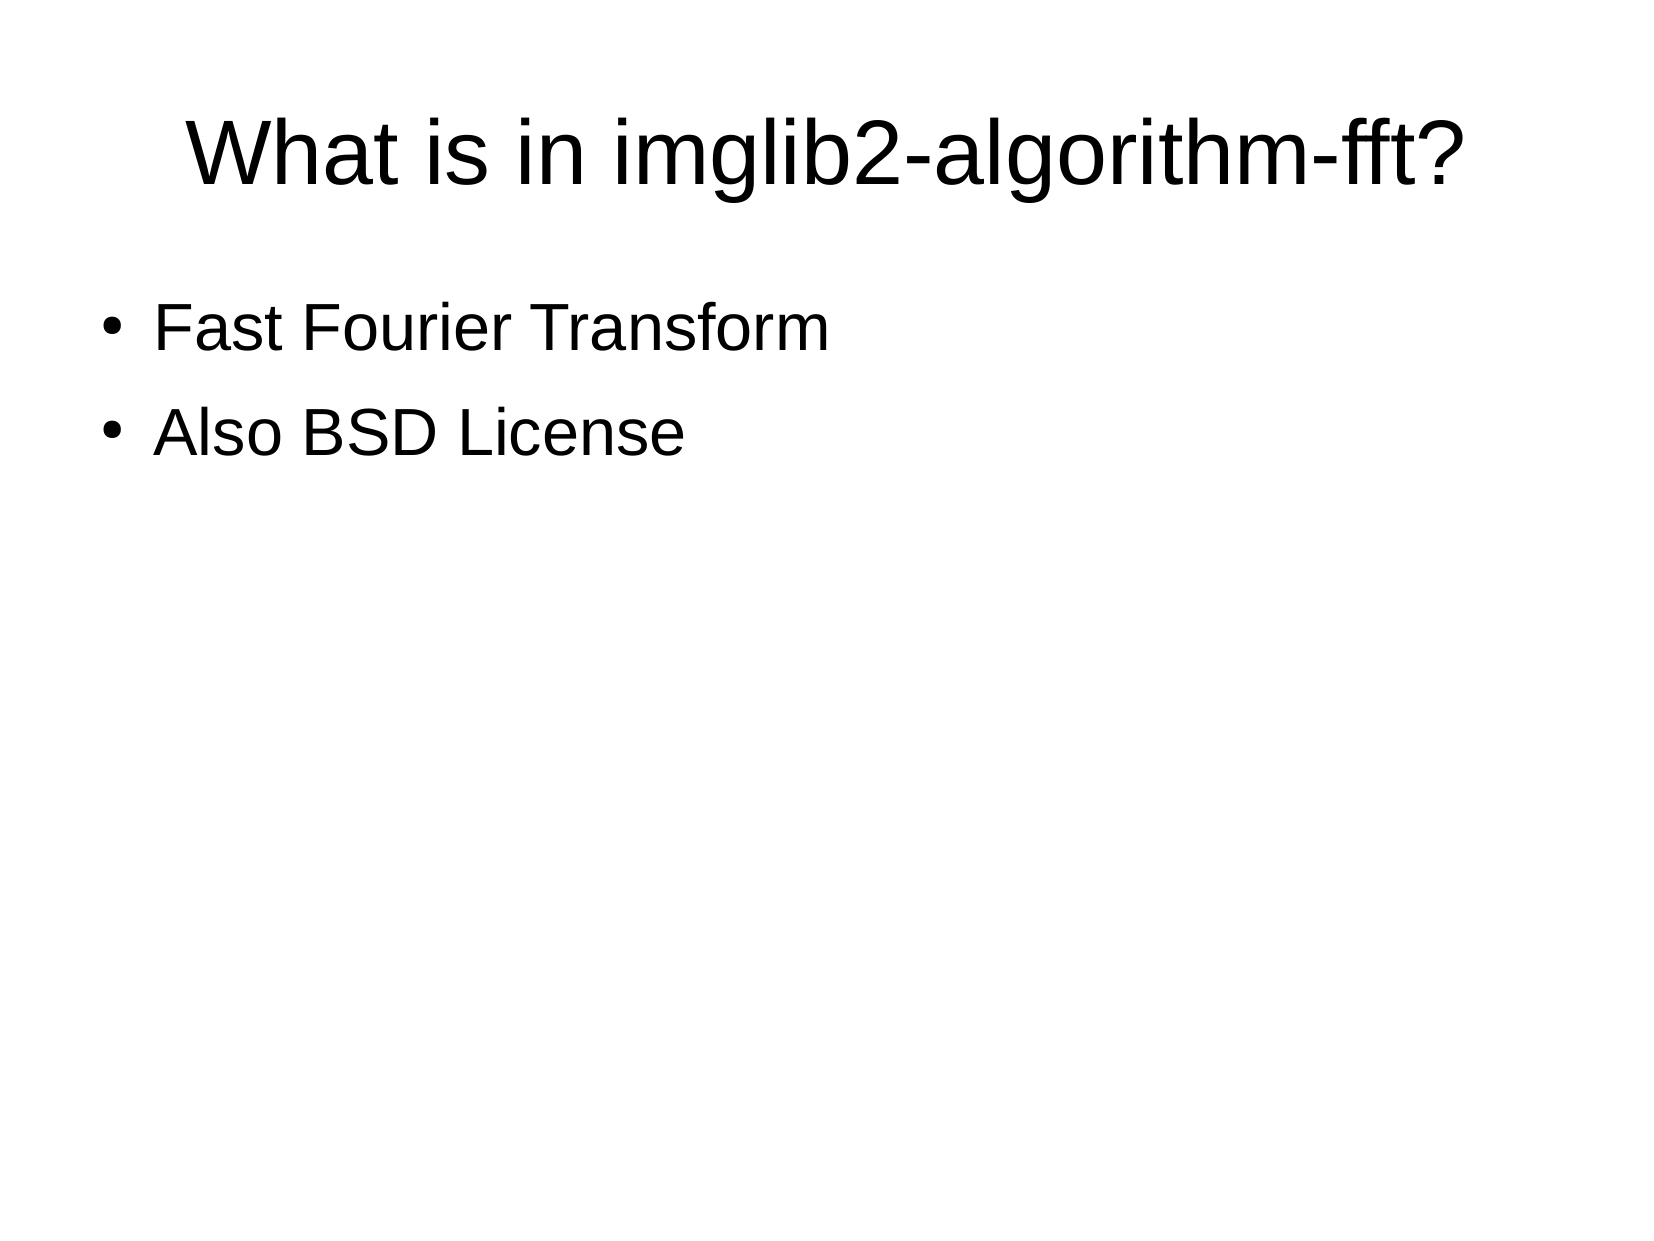

# What is in imglib2-algorithm-fft?
Fast Fourier Transform
Also BSD License